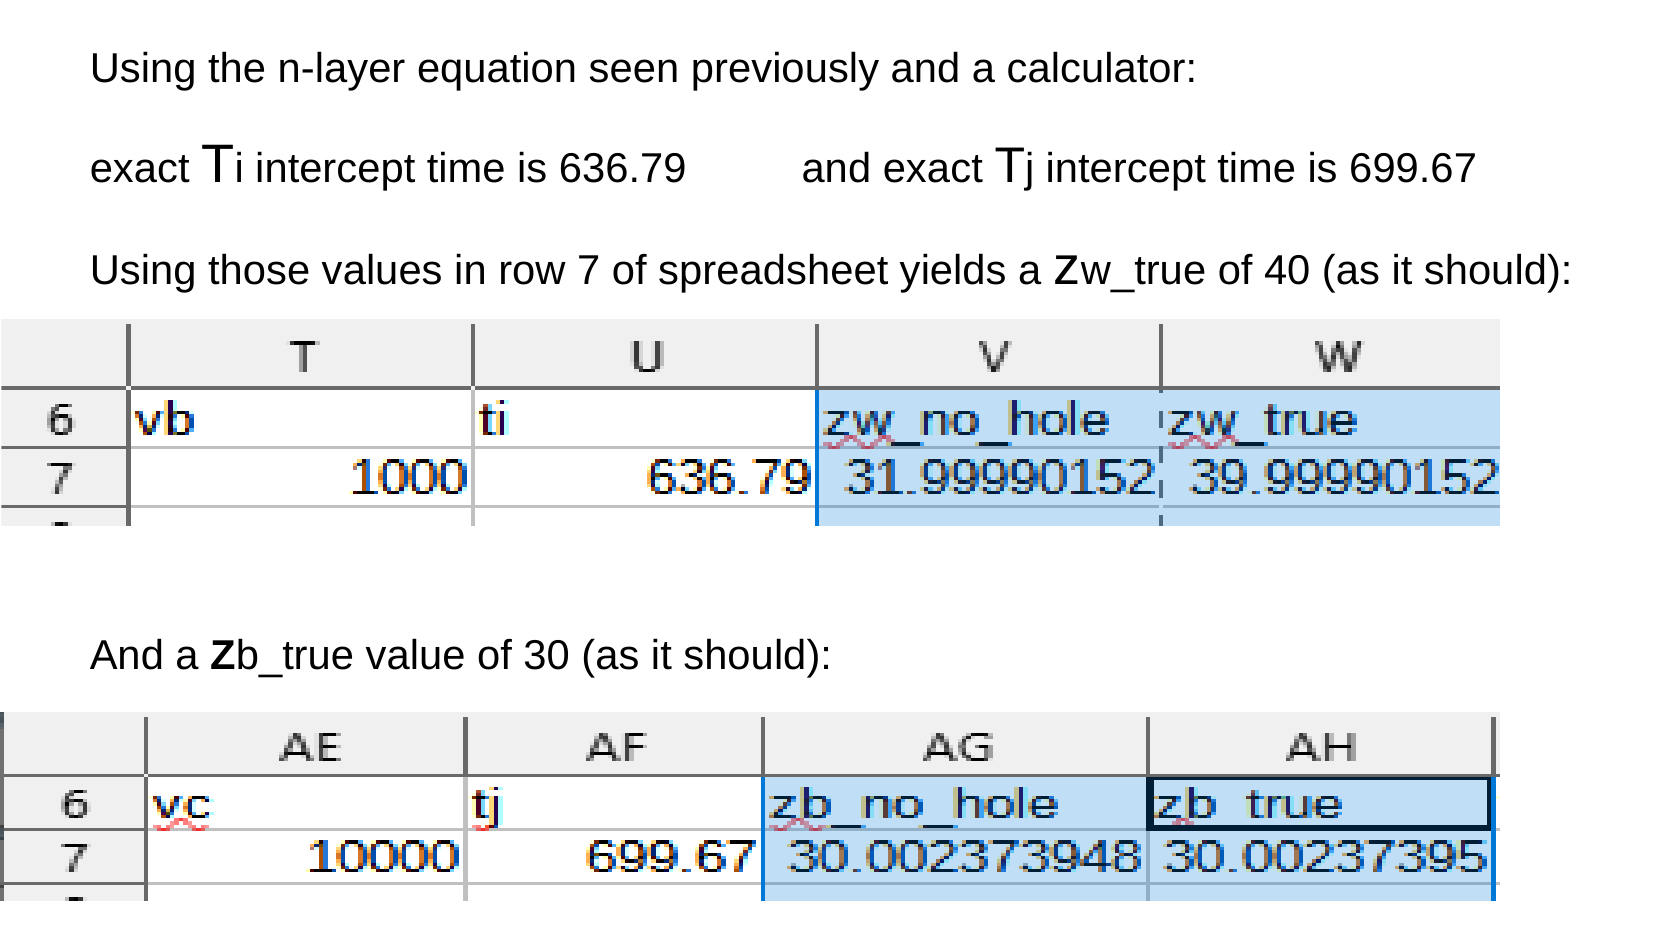

Using the n-layer equation seen previously and a calculator:
exact Ti intercept time is 636.79 and exact Tj intercept time is 699.67
Using those values in row 7 of spreadsheet yields a zw_true of 40 (as it should):
And a Zb_true value of 30 (as it should):